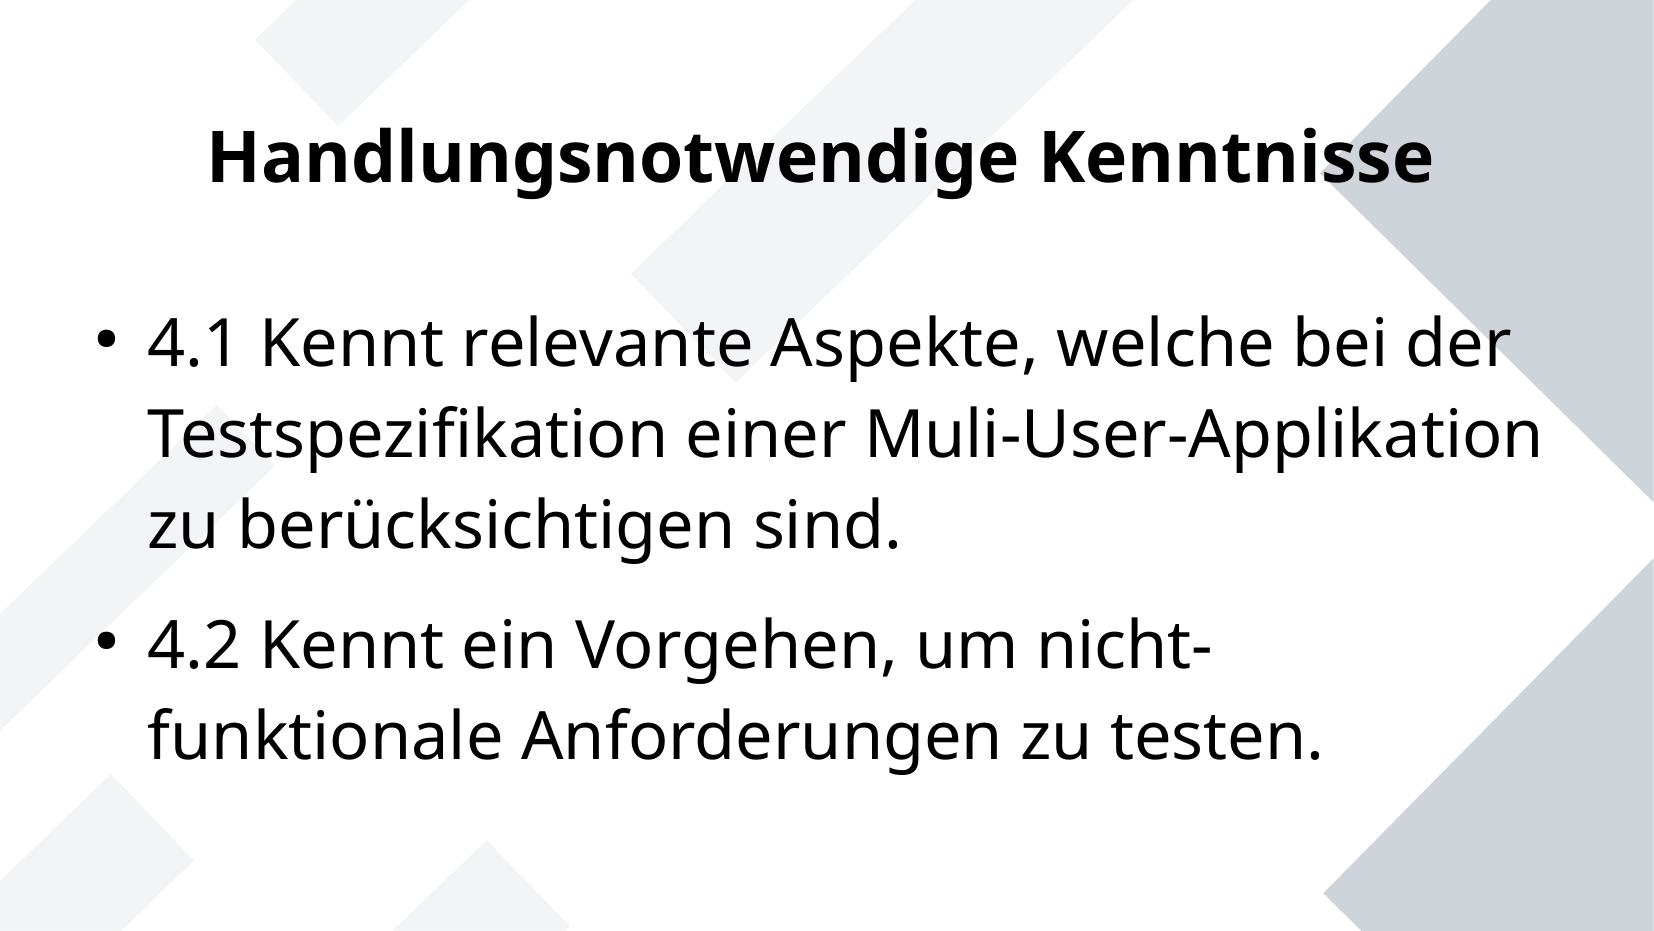

# Handlungsnotwendige Kenntnisse
4.1 Kennt relevante Aspekte, welche bei der Testspezifikation einer Muli-User-Applikation zu berücksichtigen sind.
4.2 Kennt ein Vorgehen, um nicht-funktionale Anforderungen zu testen.